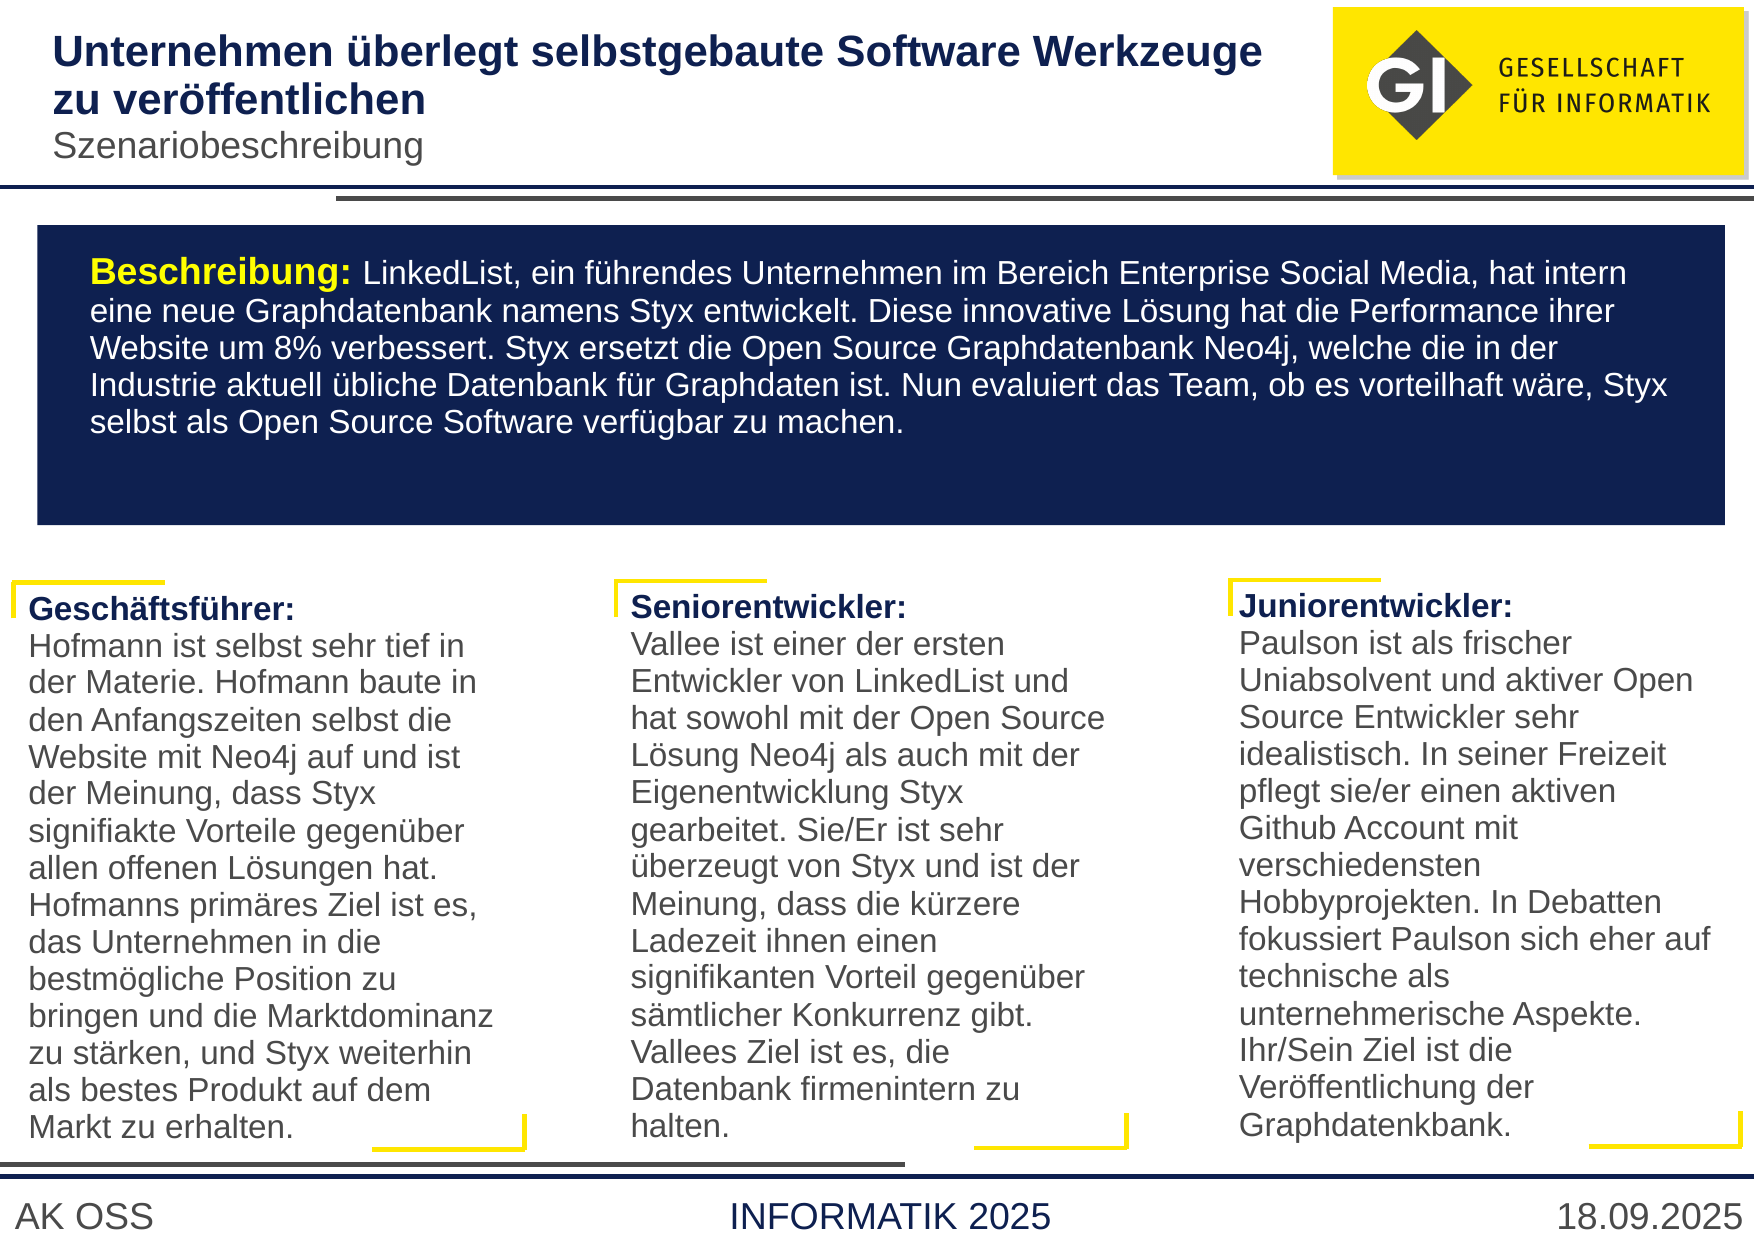

Unternehmen überlegt selbstgebaute Software Werkzeuge zu veröffentlichen
Szenariobeschreibung
Beschreibung: LinkedList, ein führendes Unternehmen im Bereich Enterprise Social Media, hat intern eine neue Graphdatenbank namens Styx entwickelt. Diese innovative Lösung hat die Performance ihrer Website um 8% verbessert. Styx ersetzt die Open Source Graphdatenbank Neo4j, welche die in der Industrie aktuell übliche Datenbank für Graphdaten ist. Nun evaluiert das Team, ob es vorteilhaft wäre, Styx selbst als Open Source Software verfügbar zu machen.
Juniorentwickler:
Paulson ist als frischer Uniabsolvent und aktiver Open Source Entwickler sehr idealistisch. In seiner Freizeit pflegt sie/er einen aktiven Github Account mit verschiedensten Hobbyprojekten. In Debatten fokussiert Paulson sich eher auf technische als unternehmerische Aspekte.
Ihr/Sein Ziel ist die Veröffentlichung der Graphdatenkbank.
Seniorentwickler:
Vallee ist einer der ersten Entwickler von LinkedList und hat sowohl mit der Open Source Lösung Neo4j als auch mit der Eigenentwicklung Styx gearbeitet. Sie/Er ist sehr überzeugt von Styx und ist der Meinung, dass die kürzere Ladezeit ihnen einen signifikanten Vorteil gegenüber sämtlicher Konkurrenz gibt. Vallees Ziel ist es, die Datenbank firmenintern zu halten.
Geschäftsführer:
Hofmann ist selbst sehr tief in der Materie. Hofmann baute in den Anfangszeiten selbst die Website mit Neo4j auf und ist der Meinung, dass Styx signifiakte Vorteile gegenüber allen offenen Lösungen hat. Hofmanns primäres Ziel ist es, das Unternehmen in die bestmögliche Position zu bringen und die Marktdominanz zu stärken, und Styx weiterhin als bestes Produkt auf dem Markt zu erhalten.
AK OSS
INFORMATIK 2025
18.09.2025